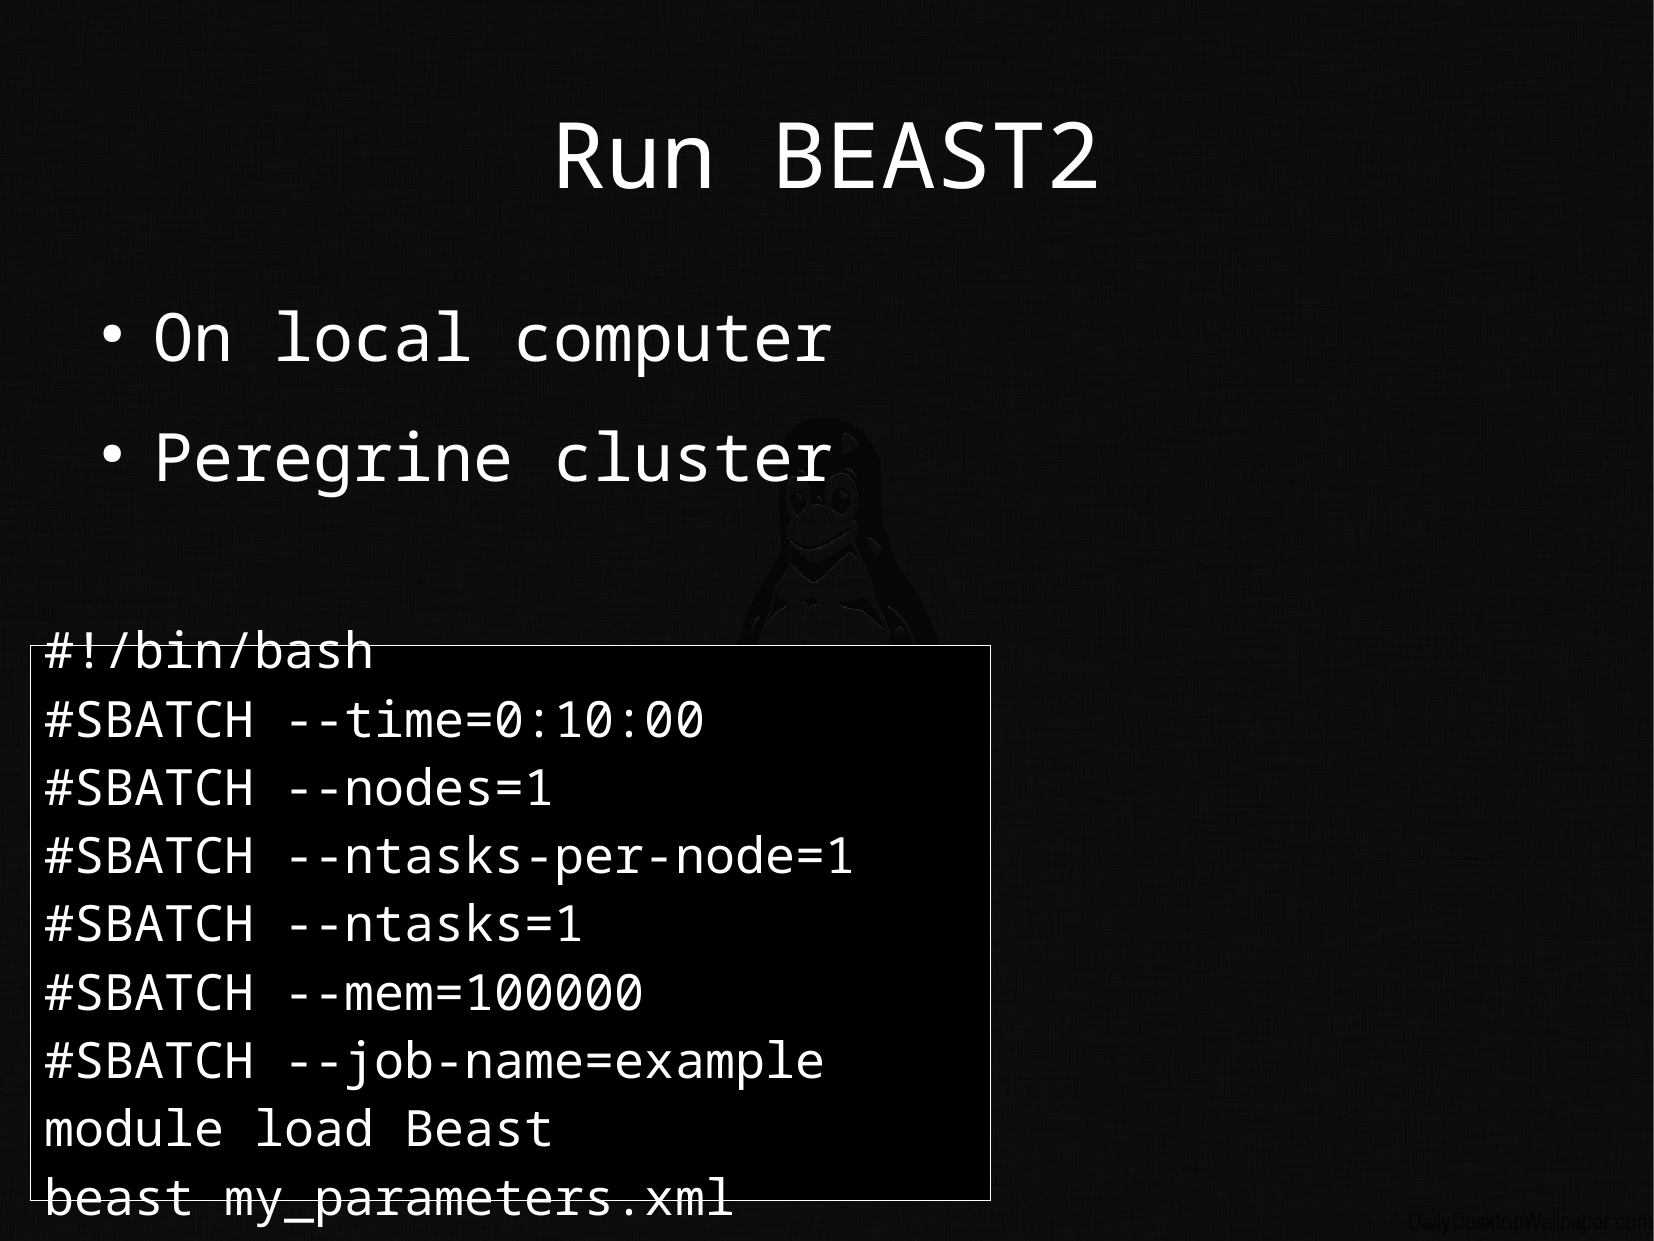

# Run BEAST2
On local computer
Peregrine cluster
#!/bin/bash
#SBATCH --time=0:10:00
#SBATCH --nodes=1
#SBATCH --ntasks-per-node=1
#SBATCH --ntasks=1
#SBATCH --mem=100000
#SBATCH --job-name=example
module load Beast
beast my_parameters.xml